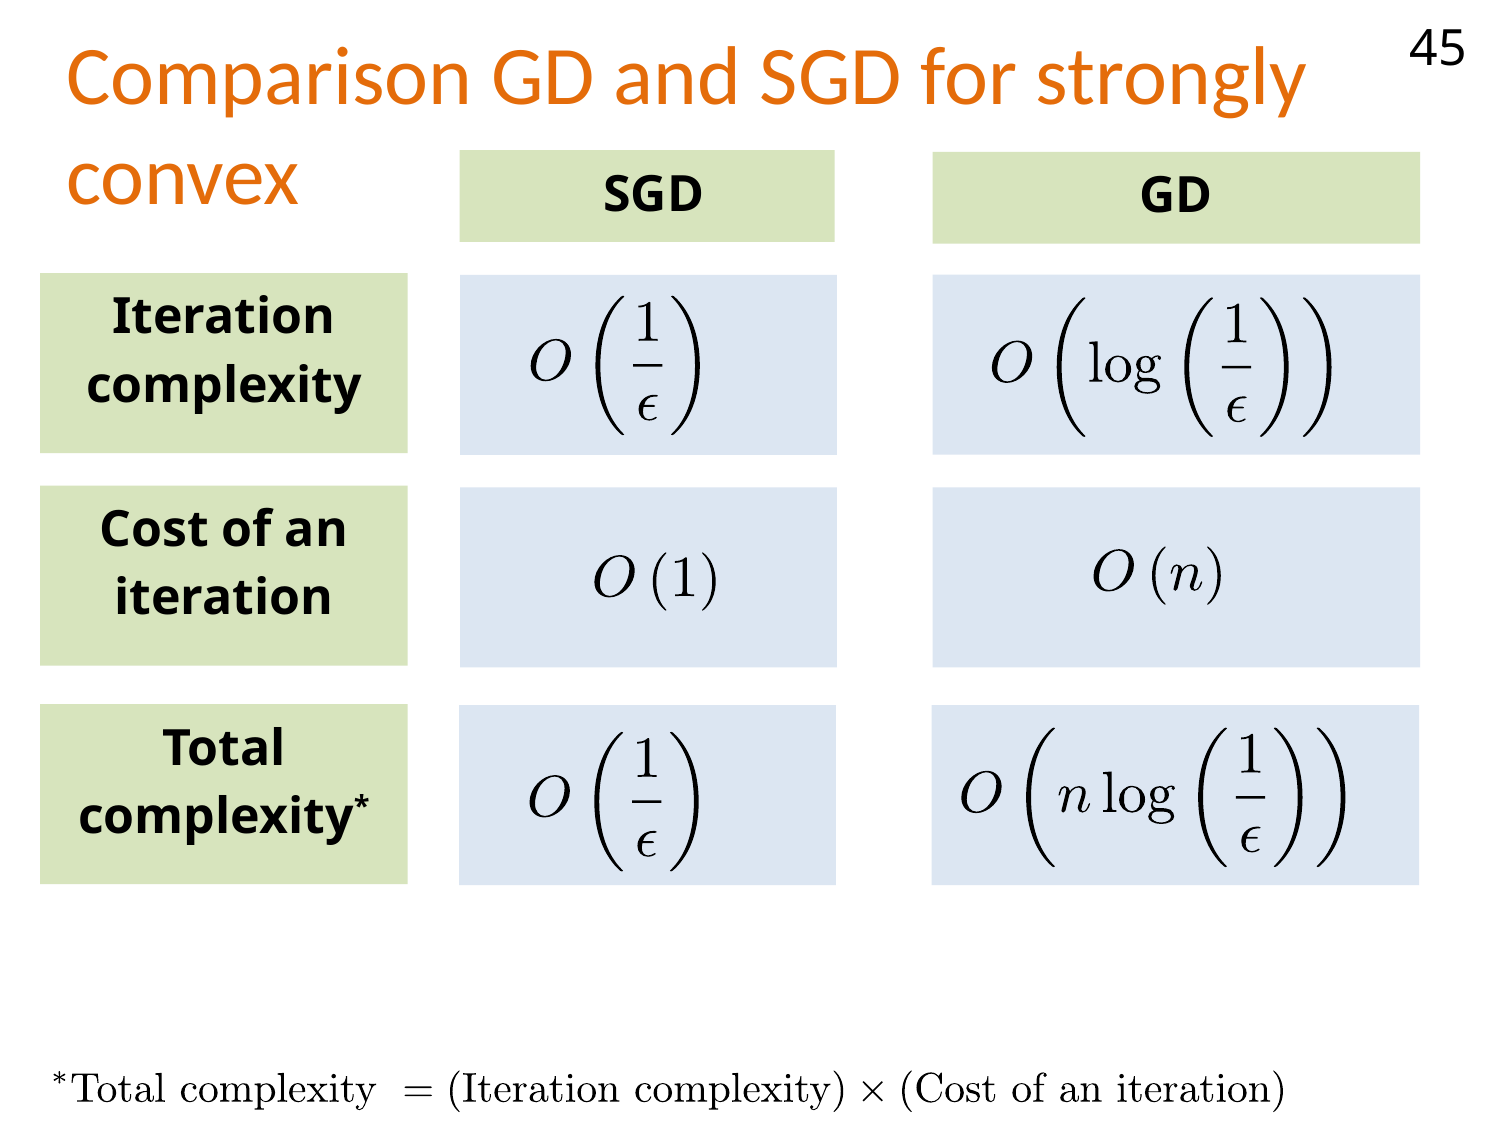

Comparison GD and SGD for strongly convex
 SGD
GD
Iteration complexity
Cost of an iteration
Total complexity*